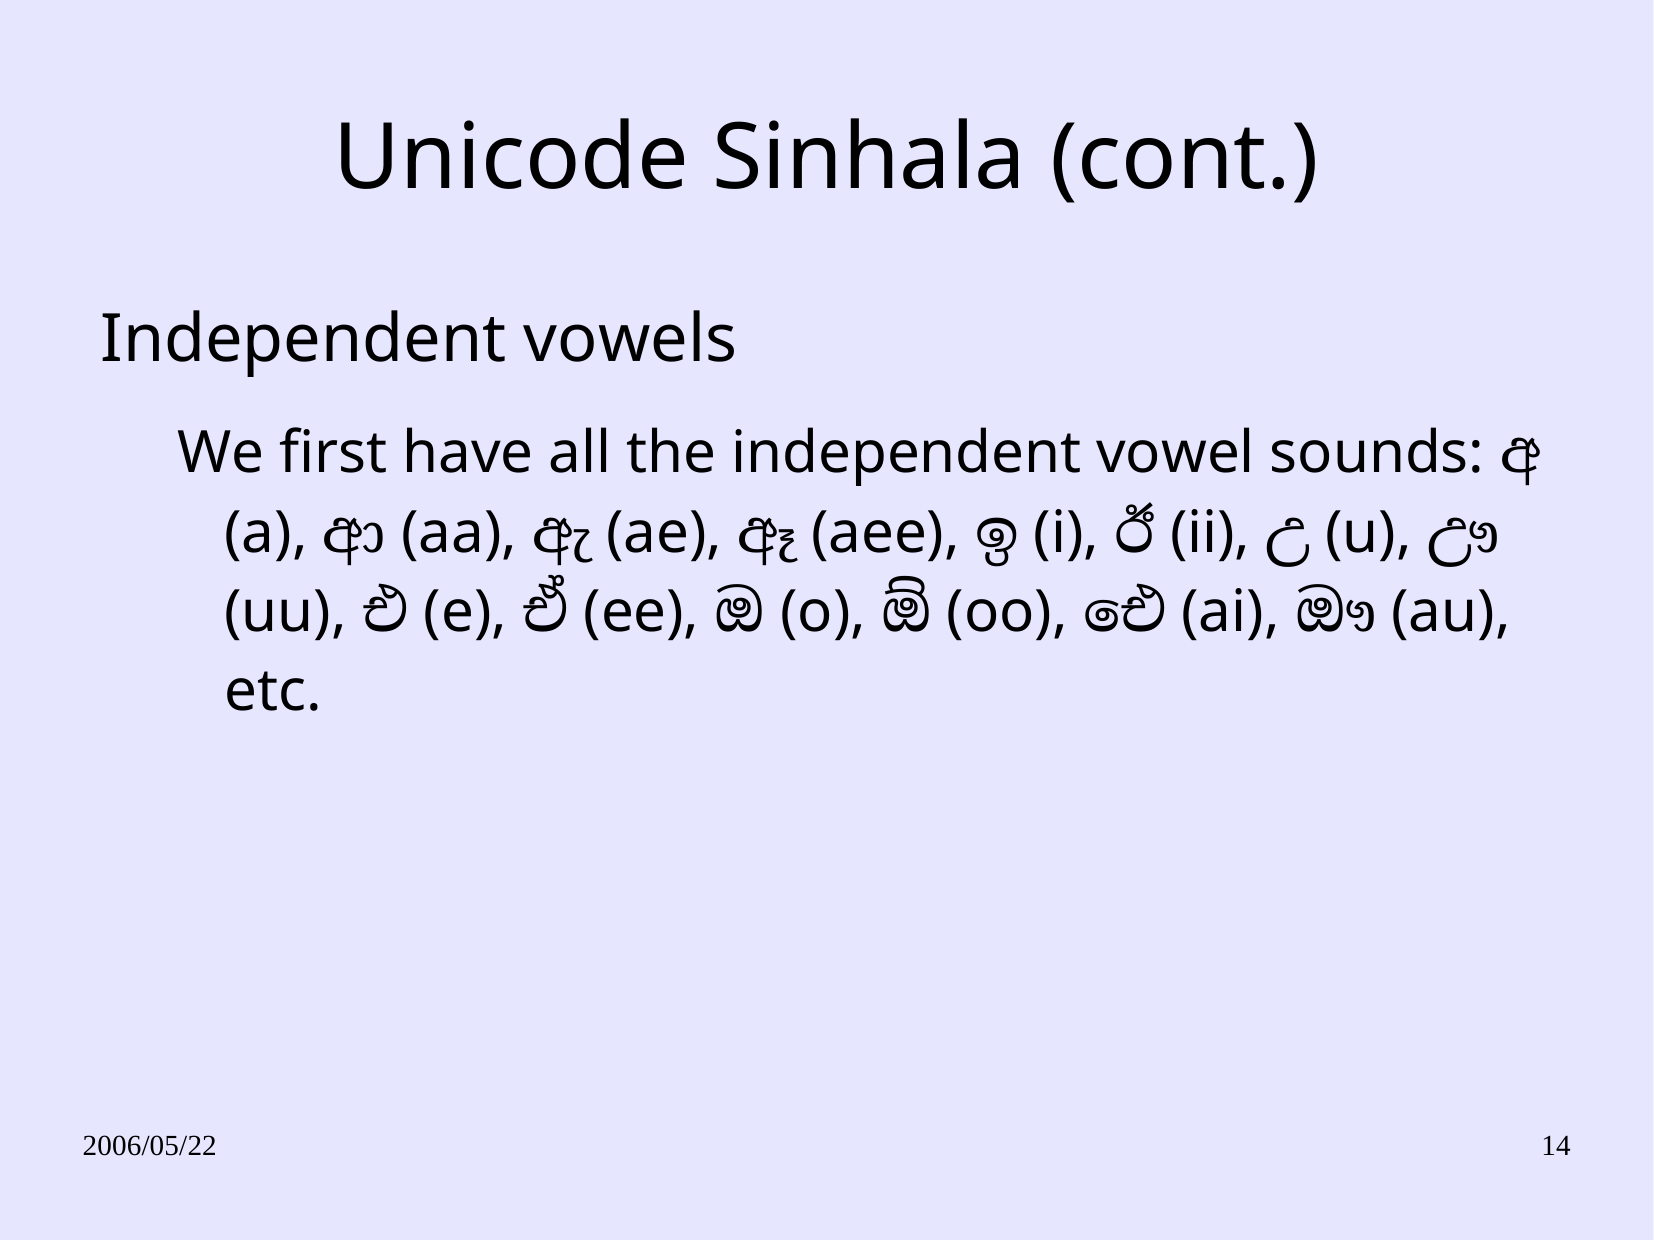

# Unicode Sinhala (cont.)
Independent vowels
We first have all the independent vowel sounds: අ (a), ආ (aa), ඇ (ae), ඈ (aee), ඉ (i), ඊ (ii), උ (u), ඌ (uu), එ (e), ඒ (ee), ඔ (o), ඕ (oo), ඓ (ai), ඖ (au), etc.
2006/05/22
14